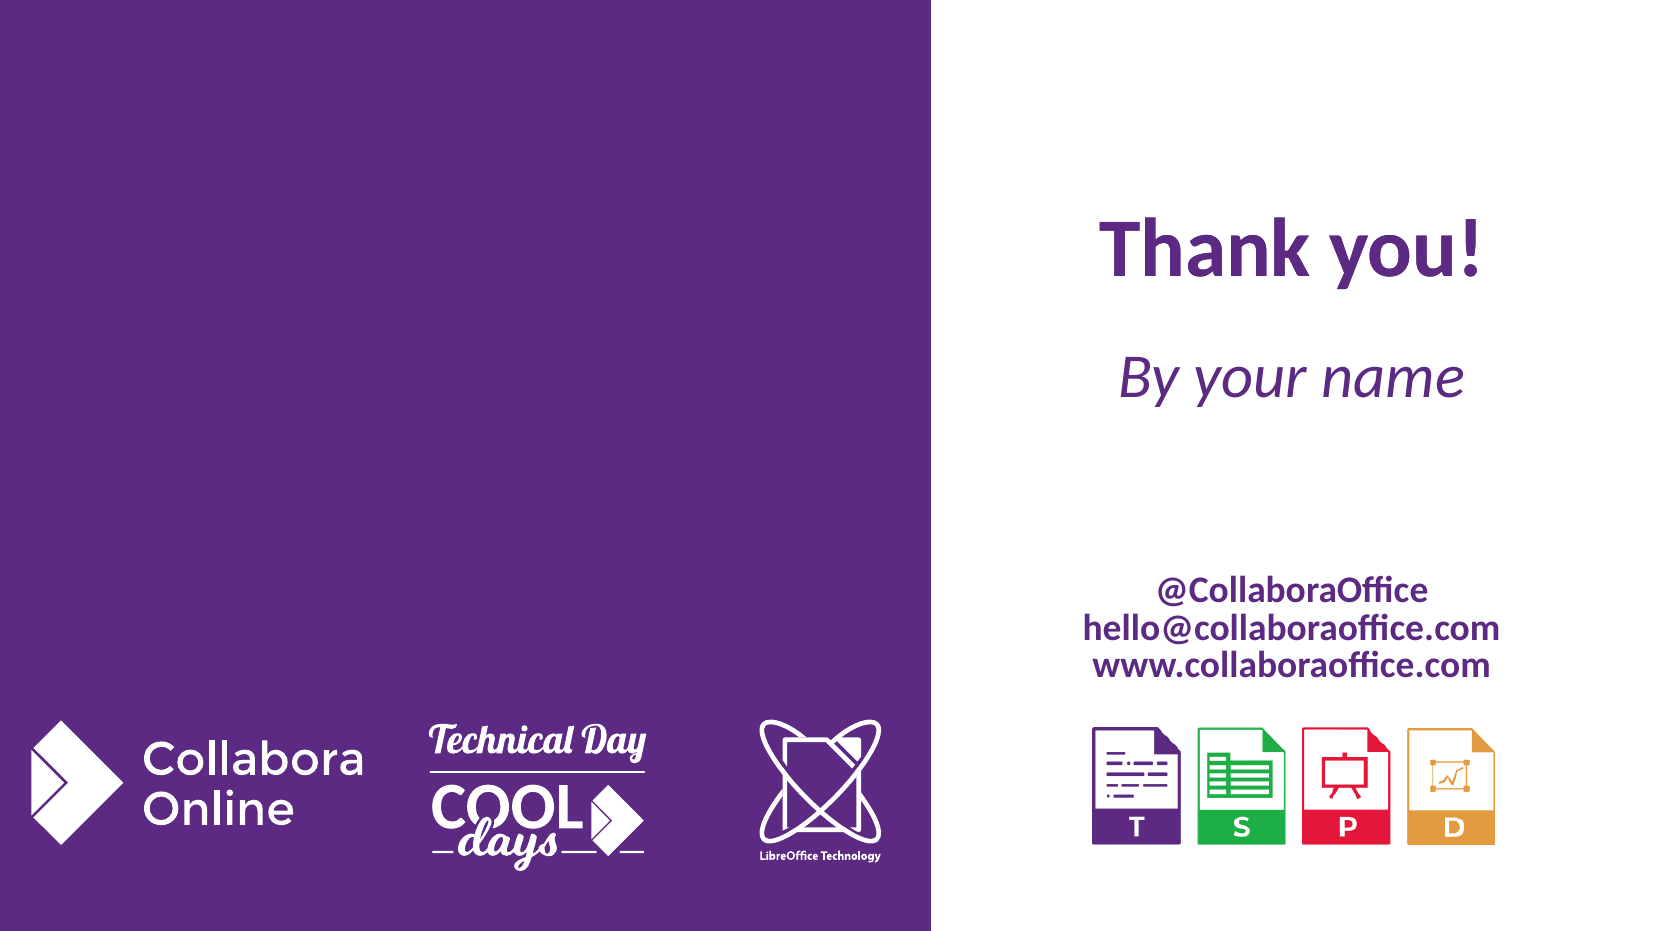

Thank you!
By your name
@CollaboraOffice
hello@collaboraoffice.com
www.collaboraoffice.com